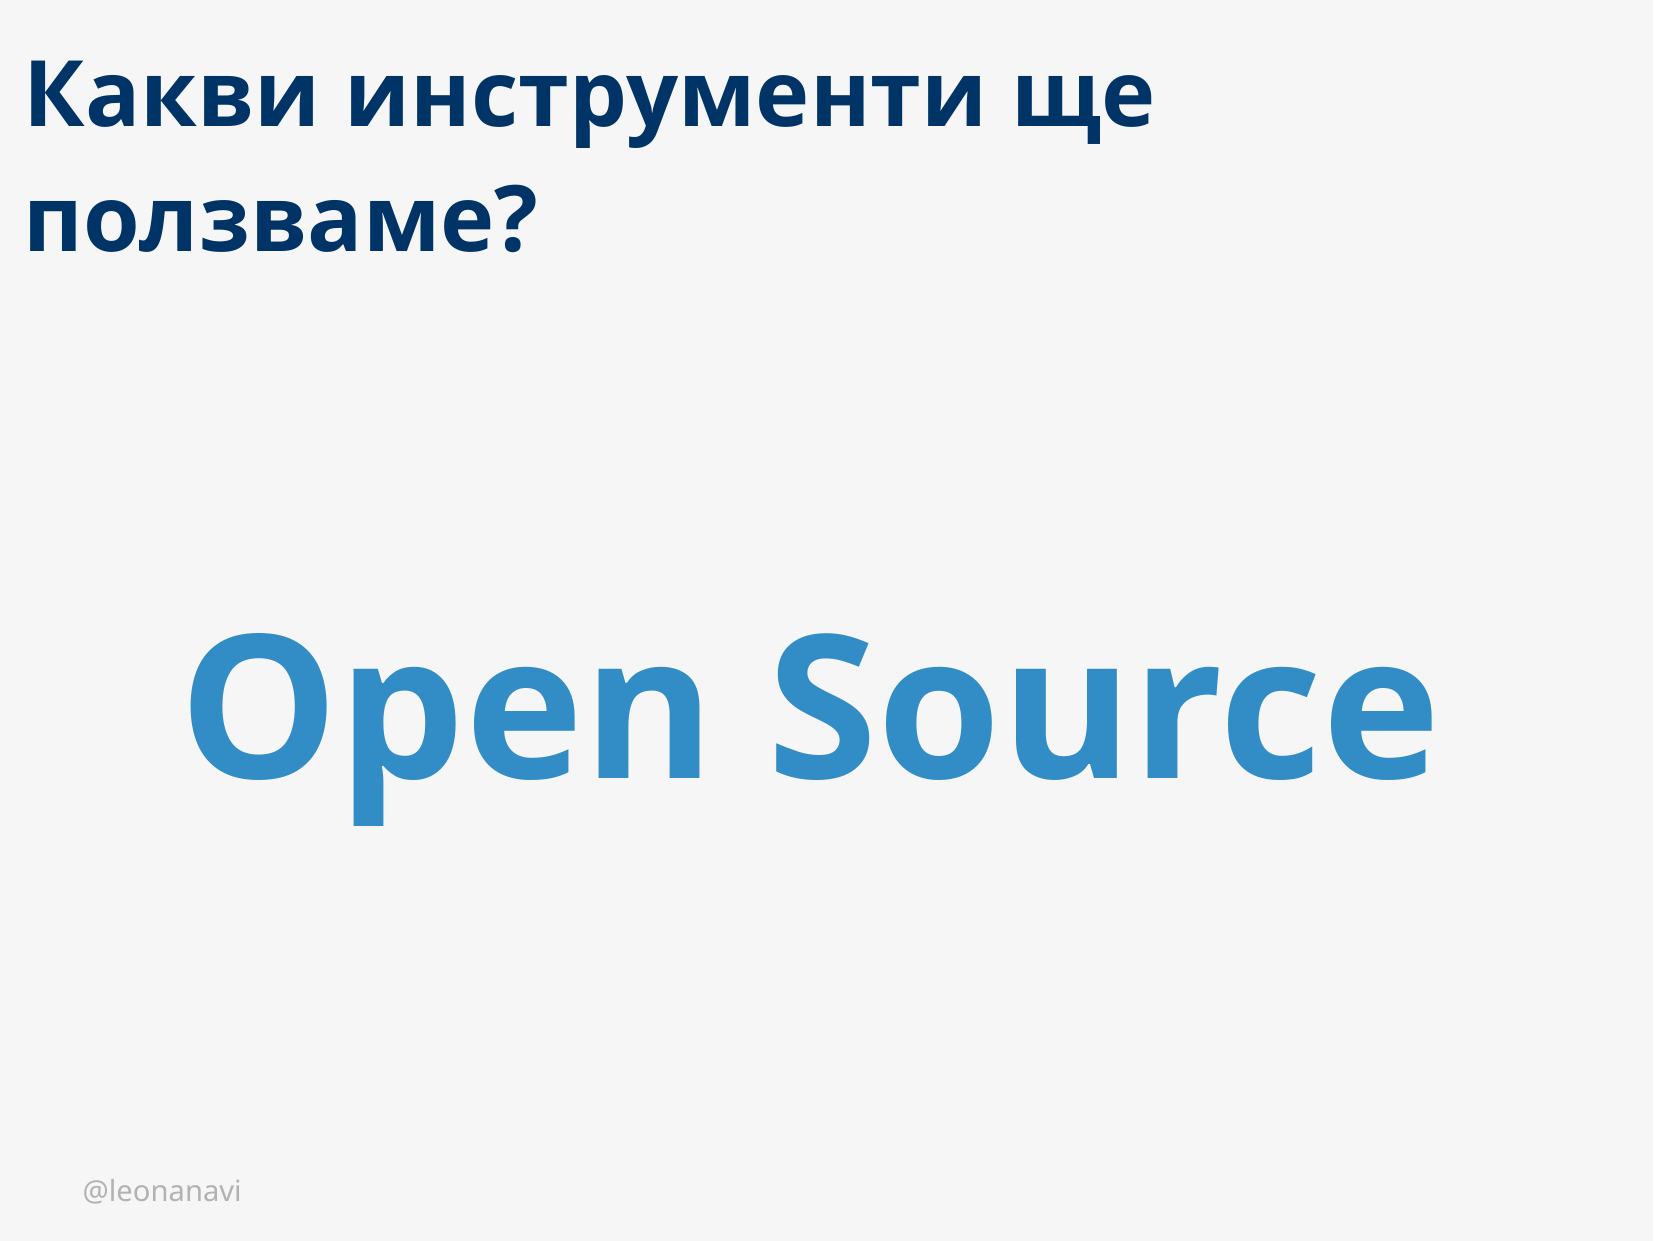

Какви инструменти ще ползваме?
# Open Source